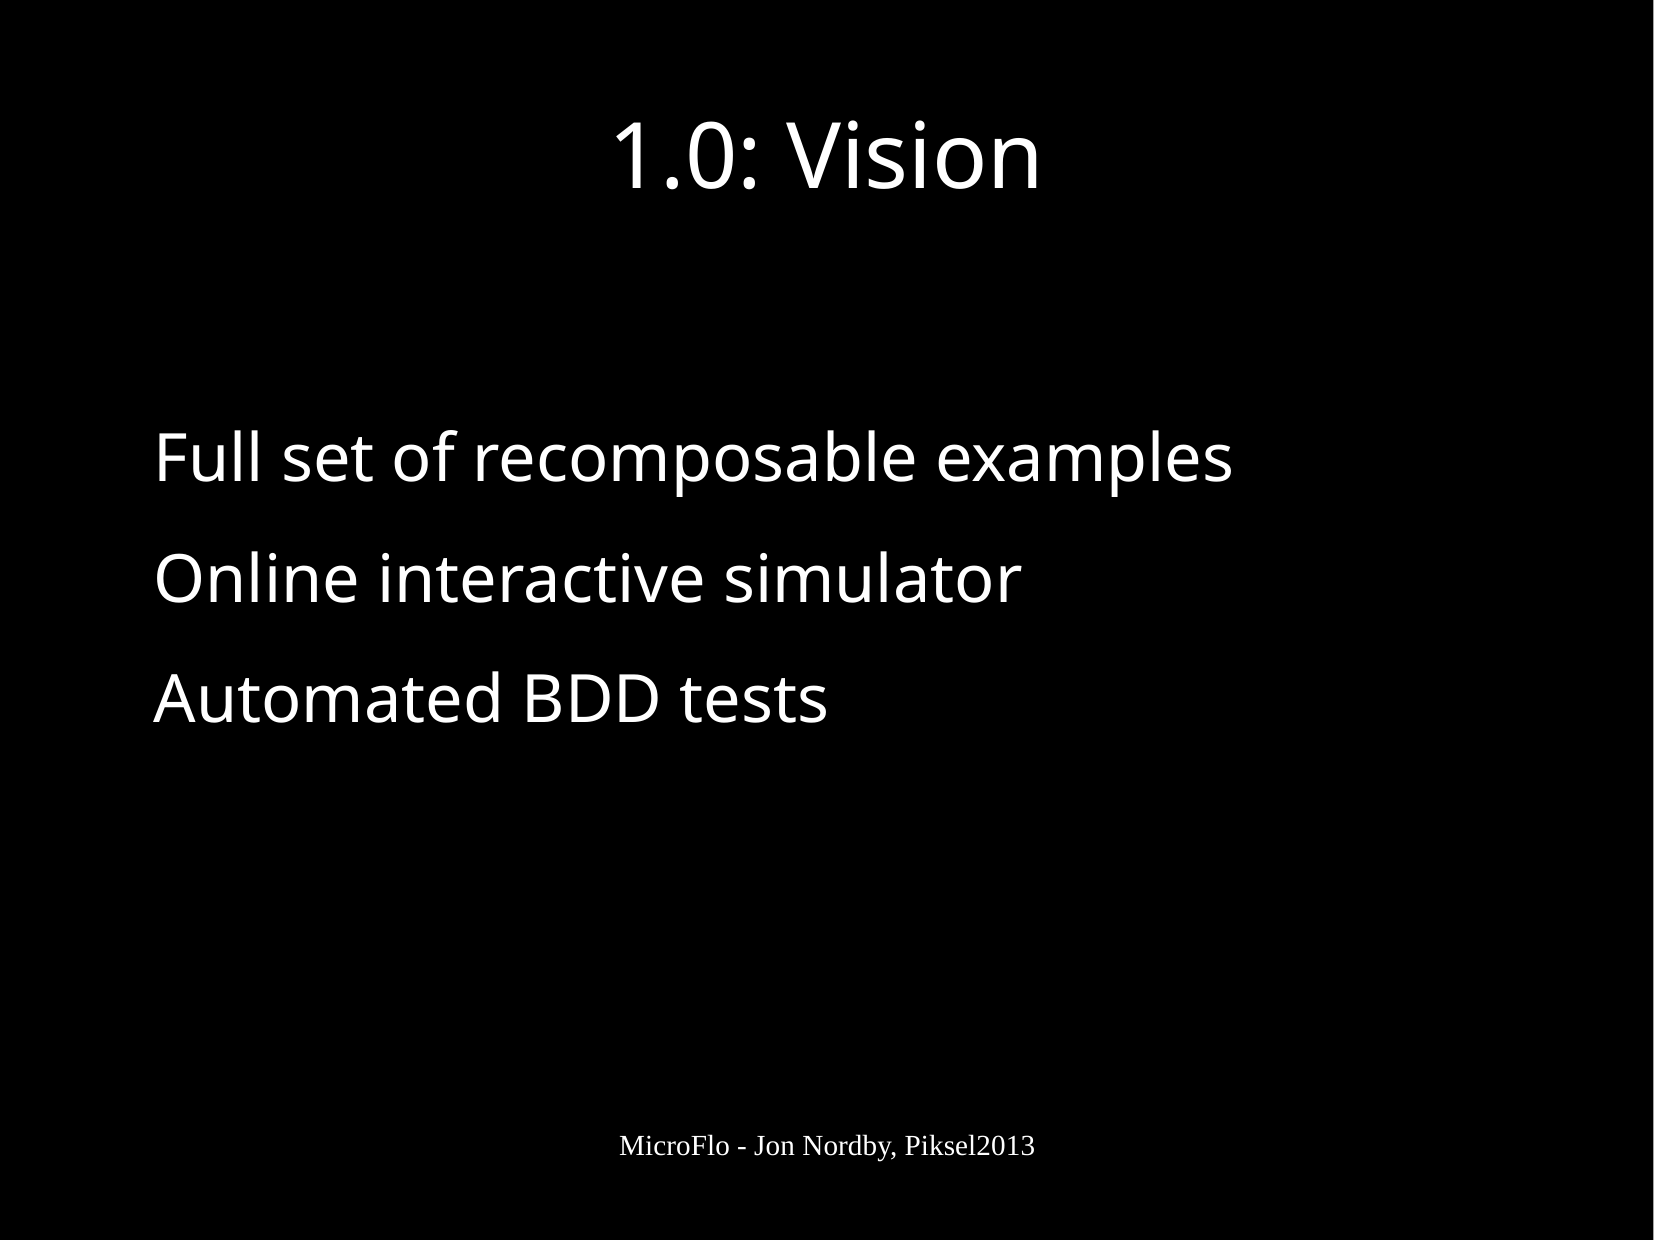

# 1.0: Vision
Full set of recomposable examples
Online interactive simulator
Automated BDD tests
MicroFlo - Jon Nordby, Piksel2013